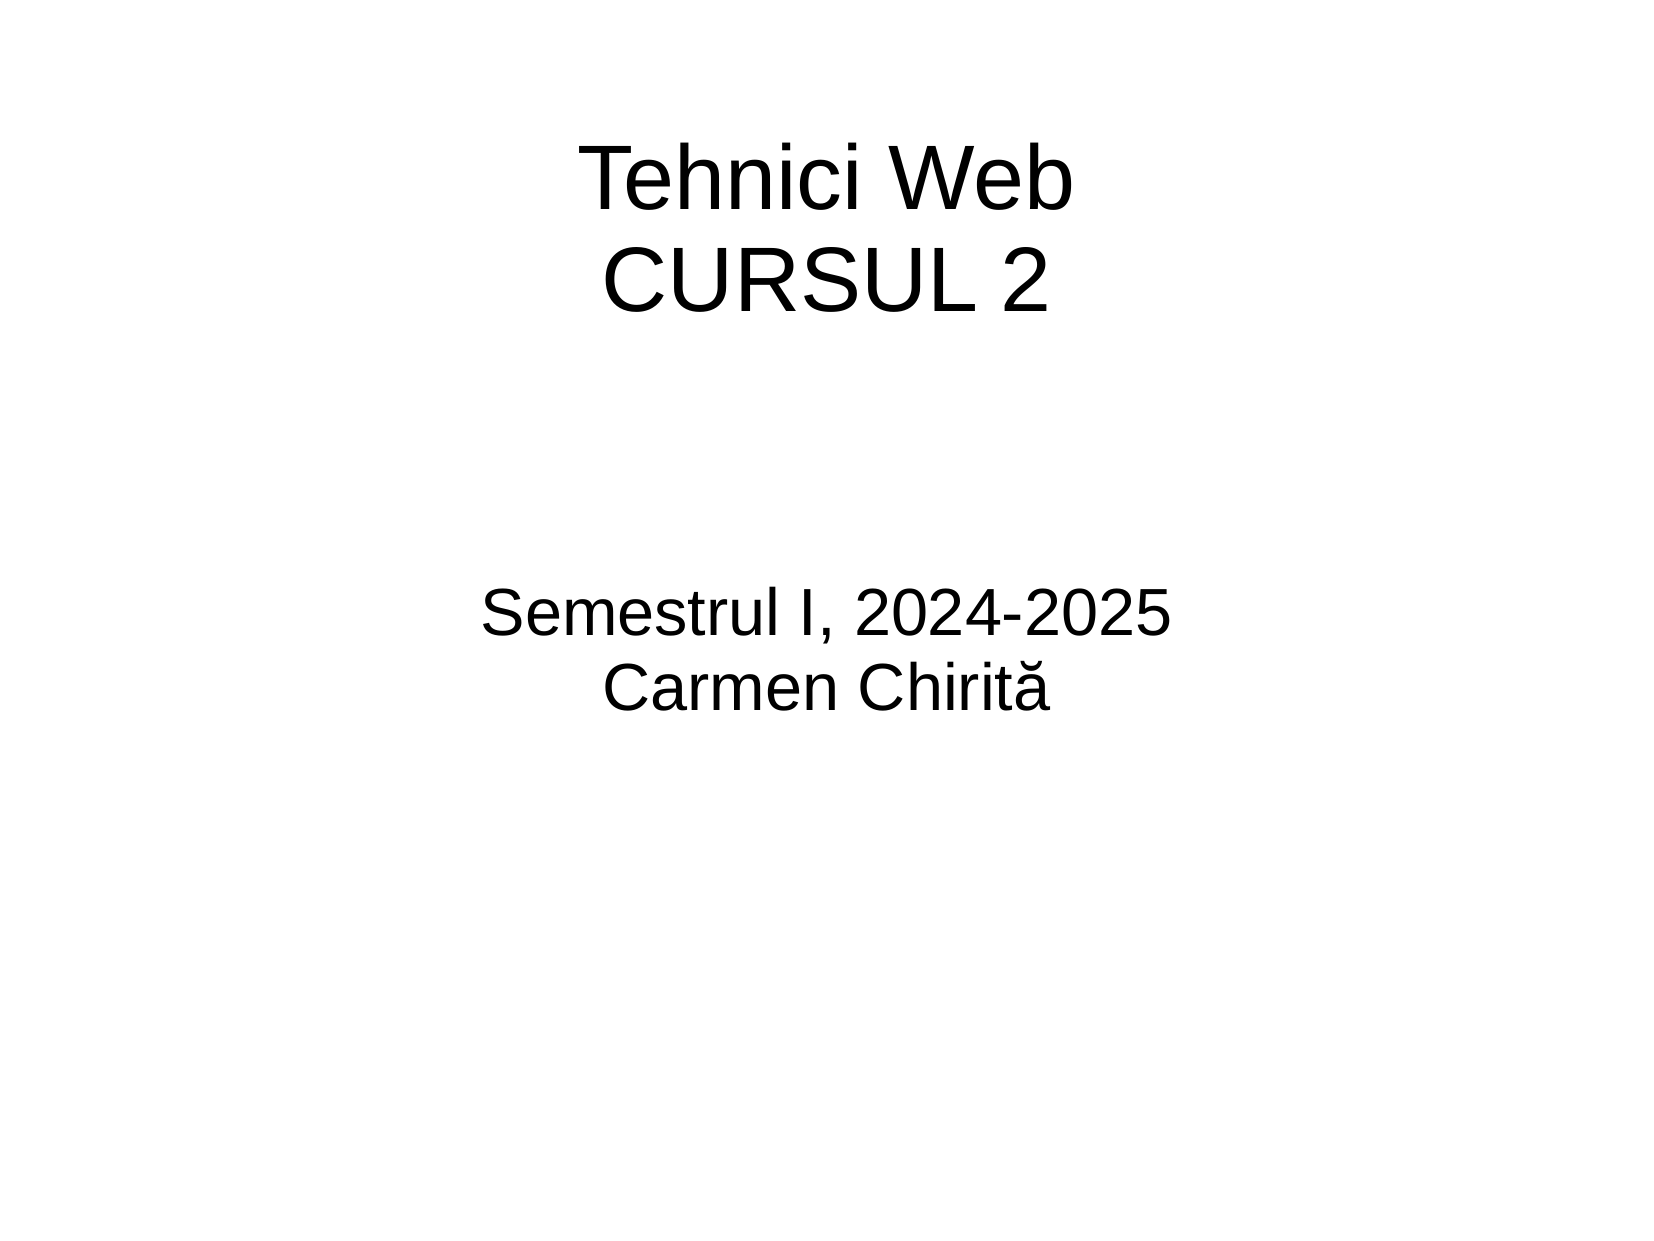

# Tehnici Web CURSUL 2
Semestrul I, 2024-2025
Carmen Chirită